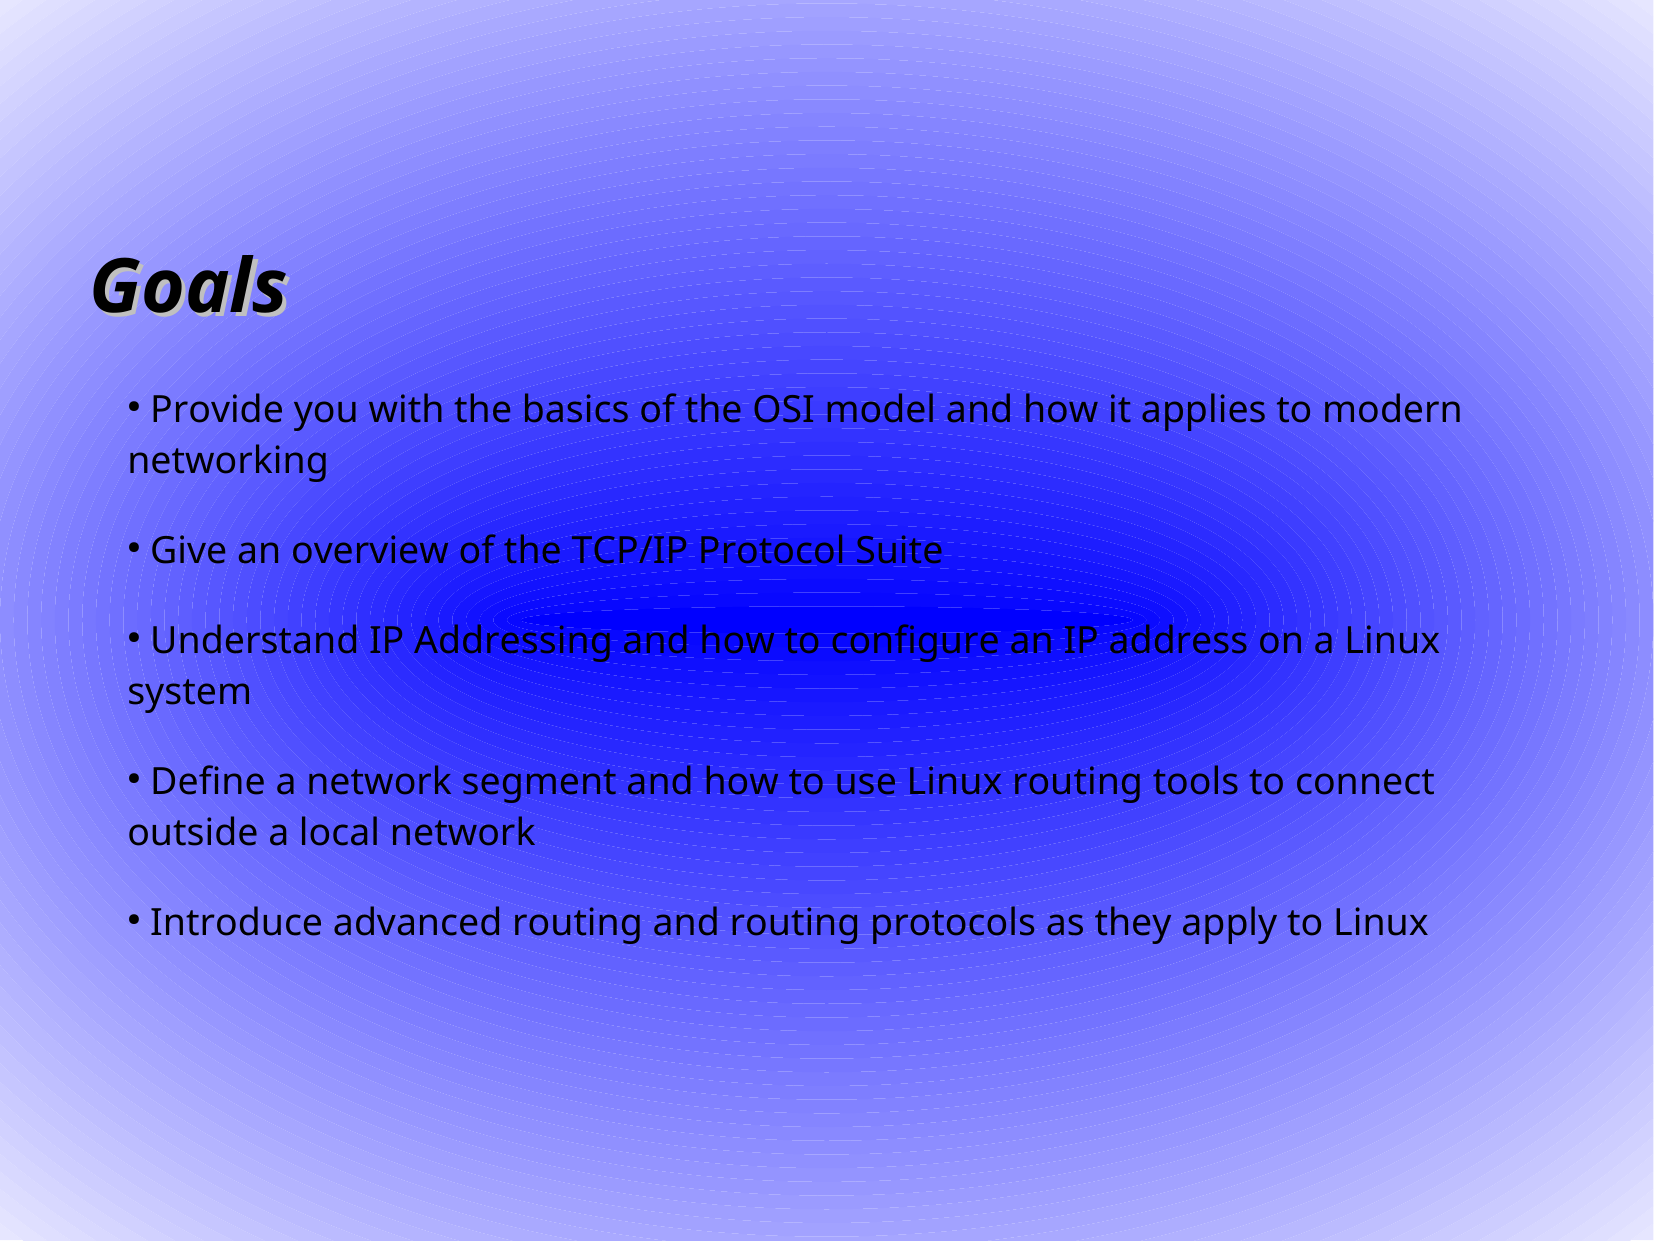

Goals
 Provide you with the basics of the OSI model and how it applies to modern networking
 Give an overview of the TCP/IP Protocol Suite
 Understand IP Addressing and how to configure an IP address on a Linux system
 Define a network segment and how to use Linux routing tools to connect outside a local network
 Introduce advanced routing and routing protocols as they apply to Linux